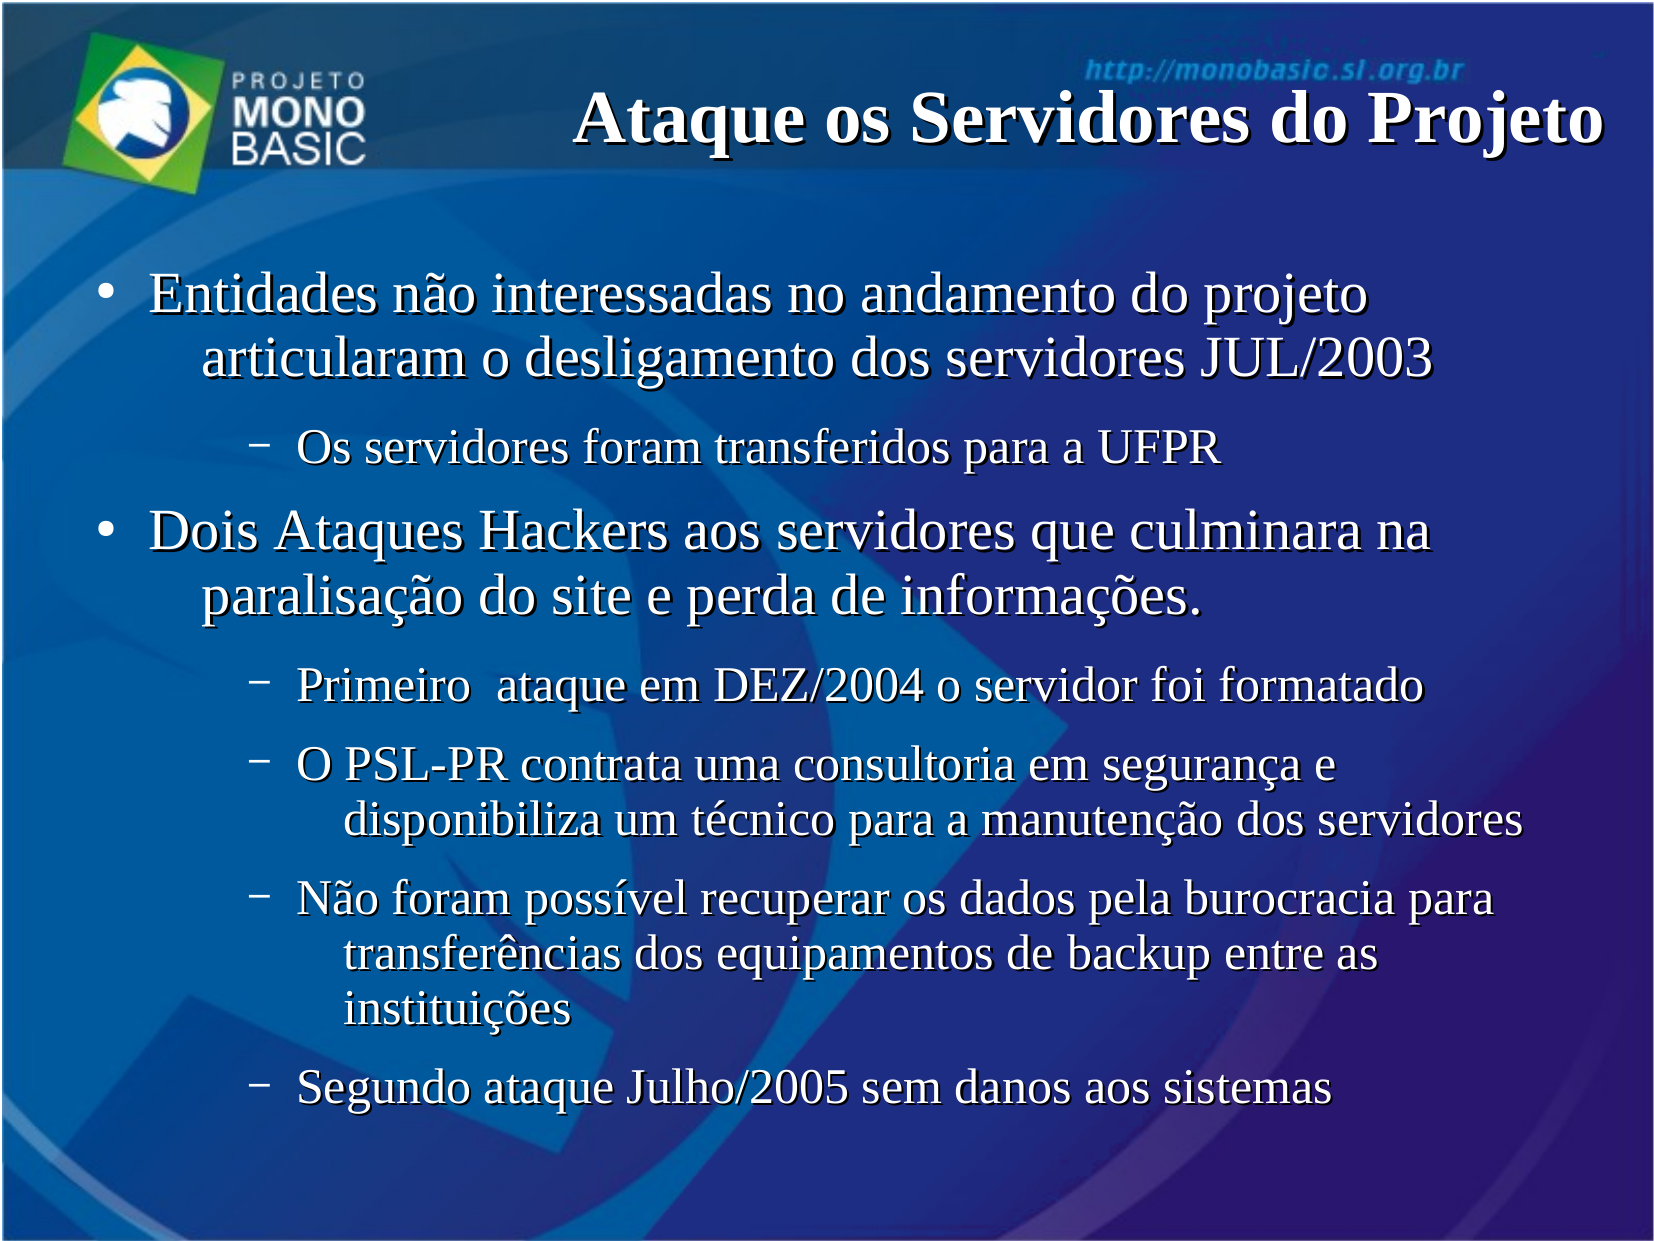

# Ataque os Servidores do Projeto
Entidades não interessadas no andamento do projeto articularam o desligamento dos servidores JUL/2003
Os servidores foram transferidos para a UFPR
Dois Ataques Hackers aos servidores que culminara na paralisação do site e perda de informações.
Primeiro ataque em DEZ/2004 o servidor foi formatado
O PSL-PR contrata uma consultoria em segurança e disponibiliza um técnico para a manutenção dos servidores
Não foram possível recuperar os dados pela burocracia para transferências dos equipamentos de backup entre as instituições
Segundo ataque Julho/2005 sem danos aos sistemas